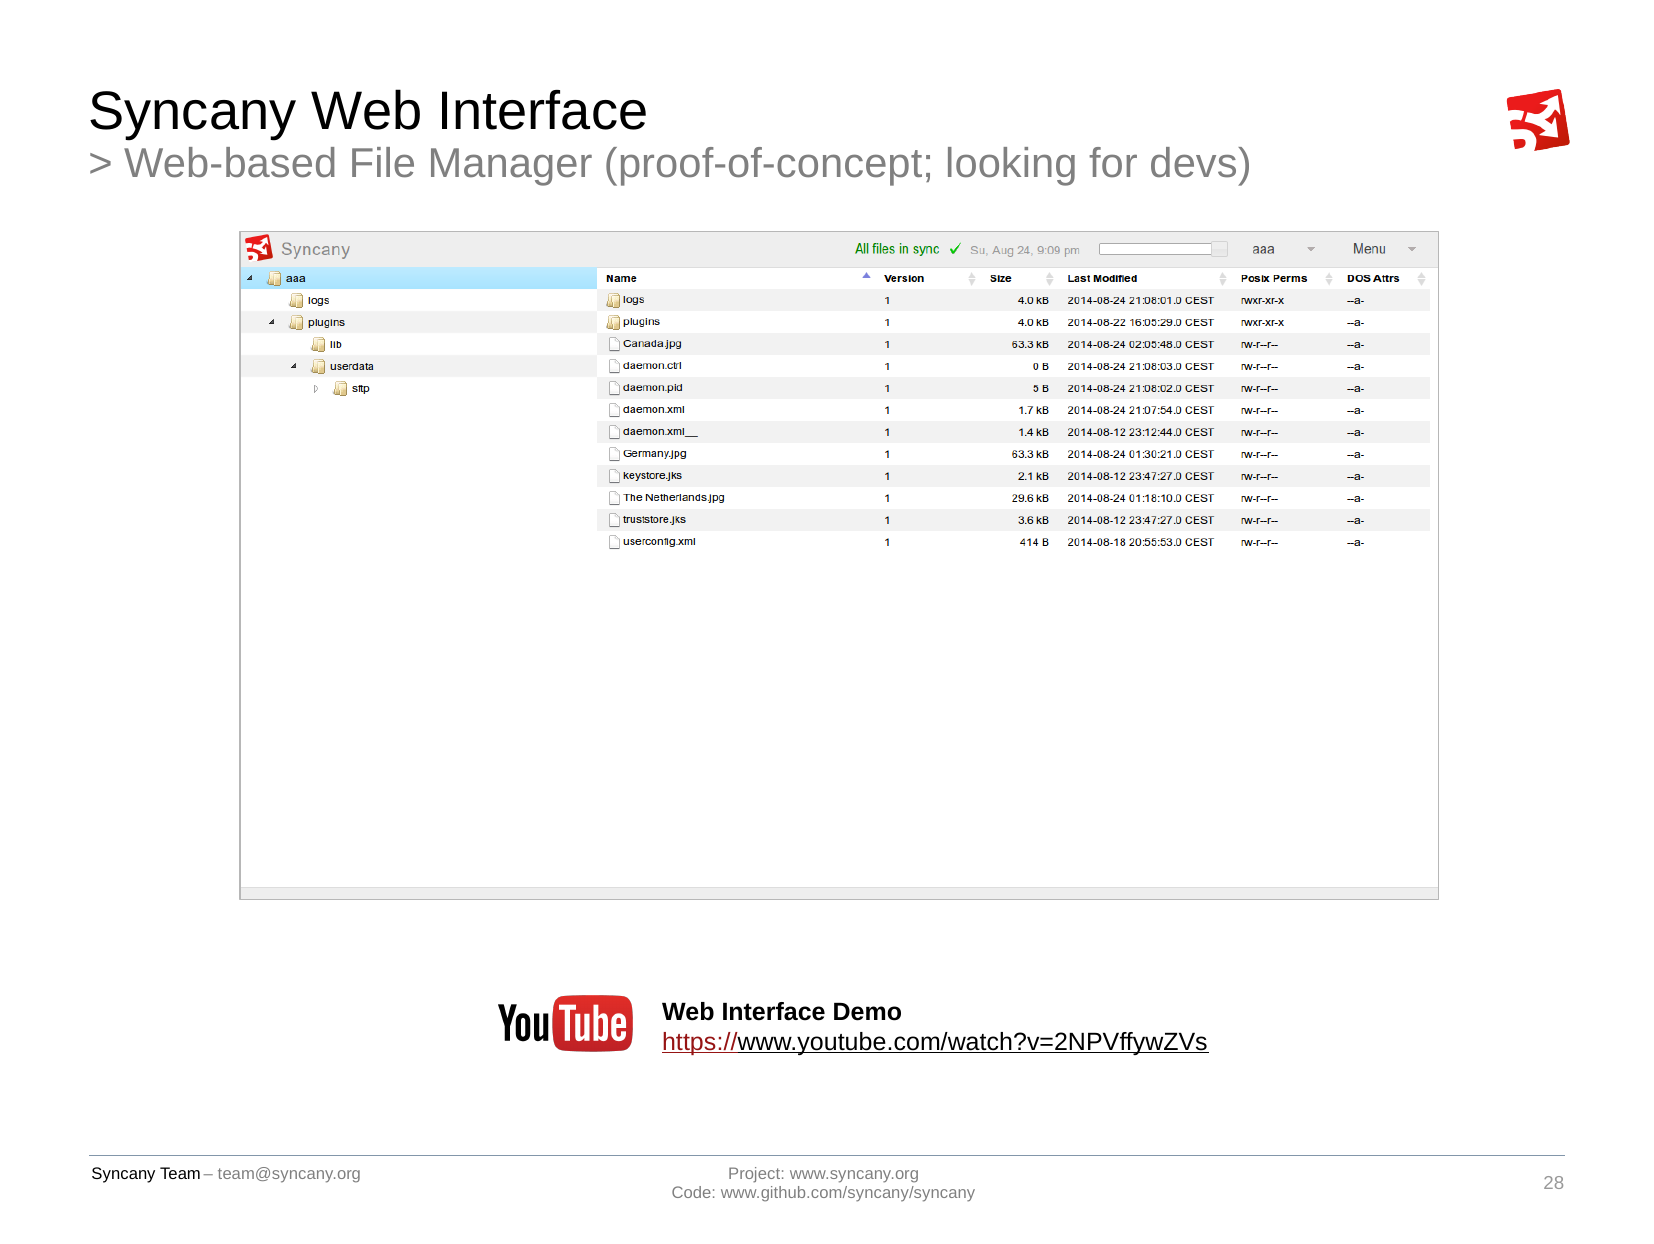

# Syncany Web Interface > Web-based File Manager (proof-of-concept; looking for devs)
Web Interface Demo
https://www.youtube.com/watch?v=2NPVffywZVs